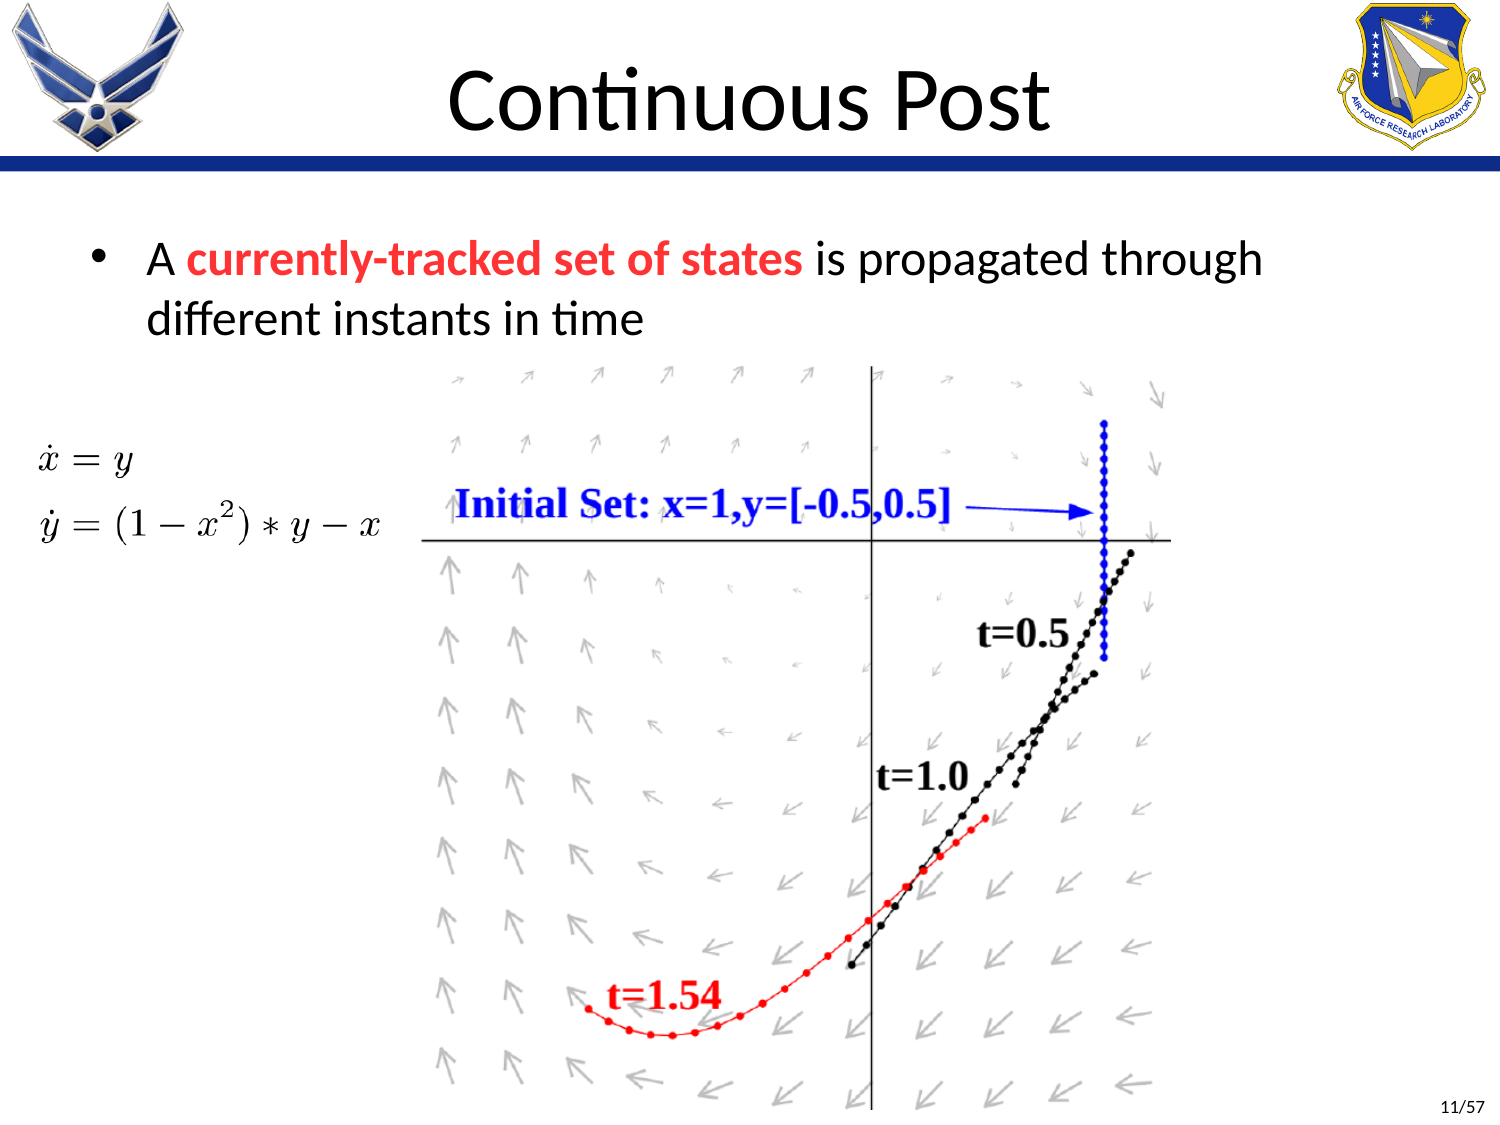

# Continuous Post
A currently-tracked set of states is propagated through different instants in time